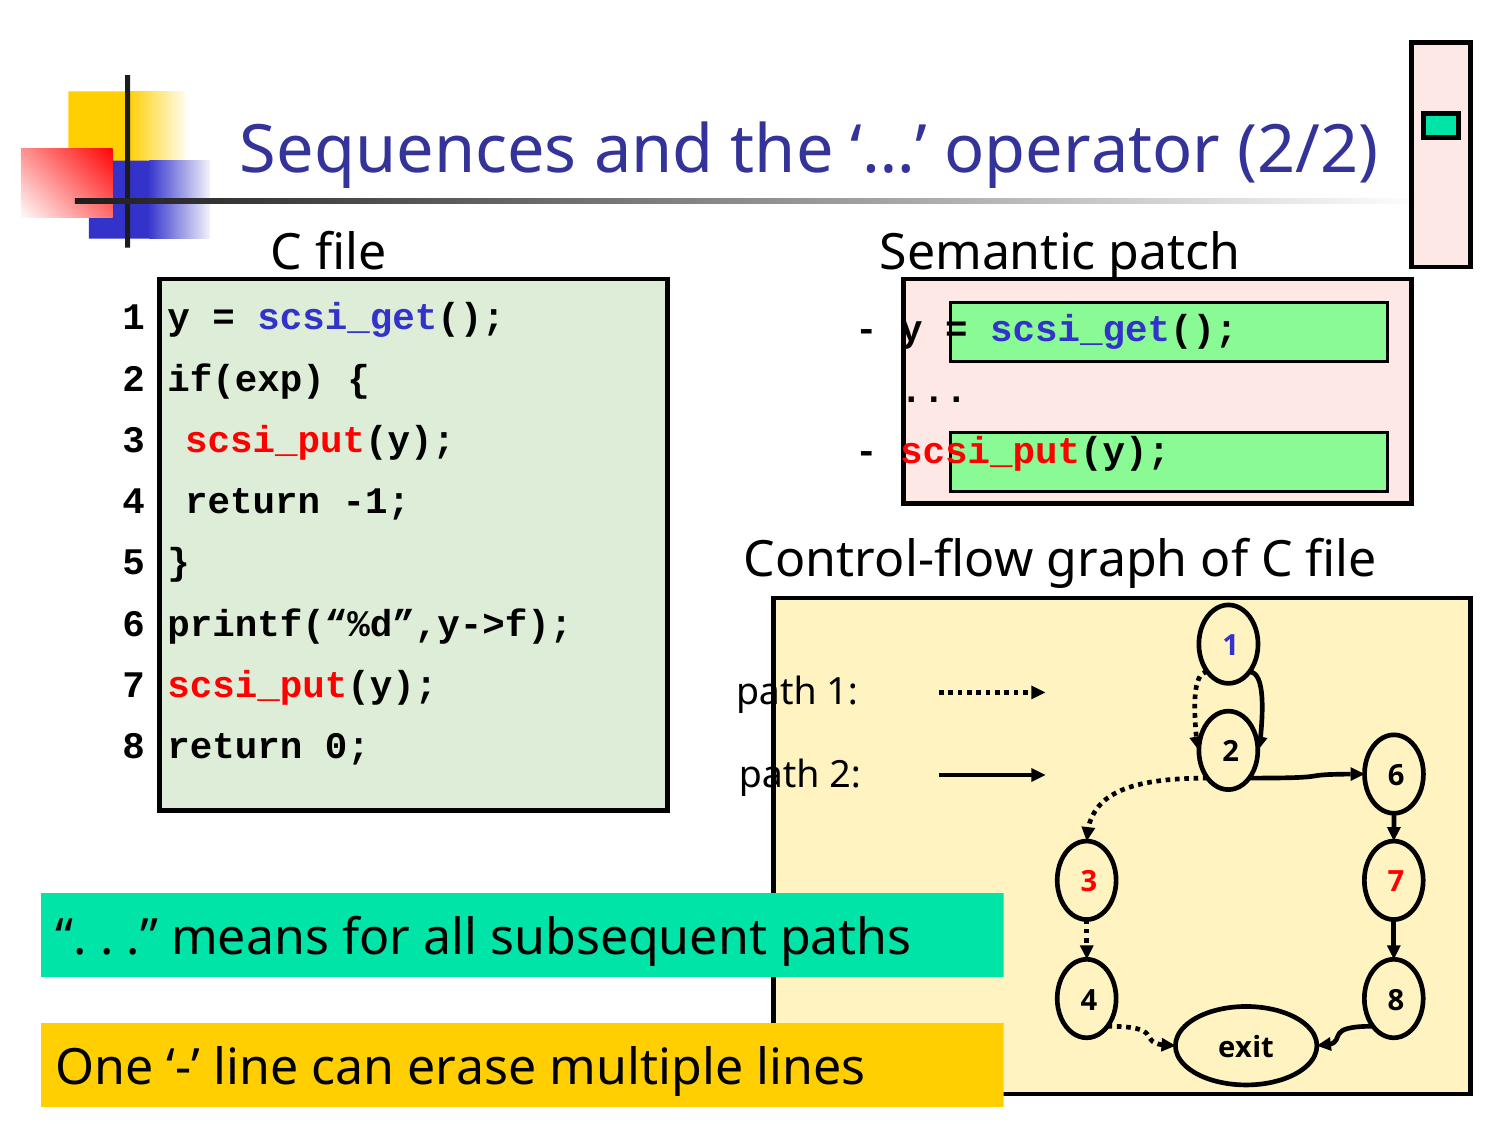

# Sequences and the ‘…’ operator (2/2)
C file
Semantic patch
1 y = scsi_get();
2 if(exp) {
3	scsi_put(y);
4	return -1;
5 }
6 printf(“%d”,y->f);
7 scsi_put(y);
8 return 0;
- y = scsi_get();
 ...
- scsi_put(y);
Control-flow graph of C file
1
path 1:
2
6
path 2:
3
7
“. . .” means for all subsequent paths
4
8
exit
One ‘-’ line can erase multiple lines